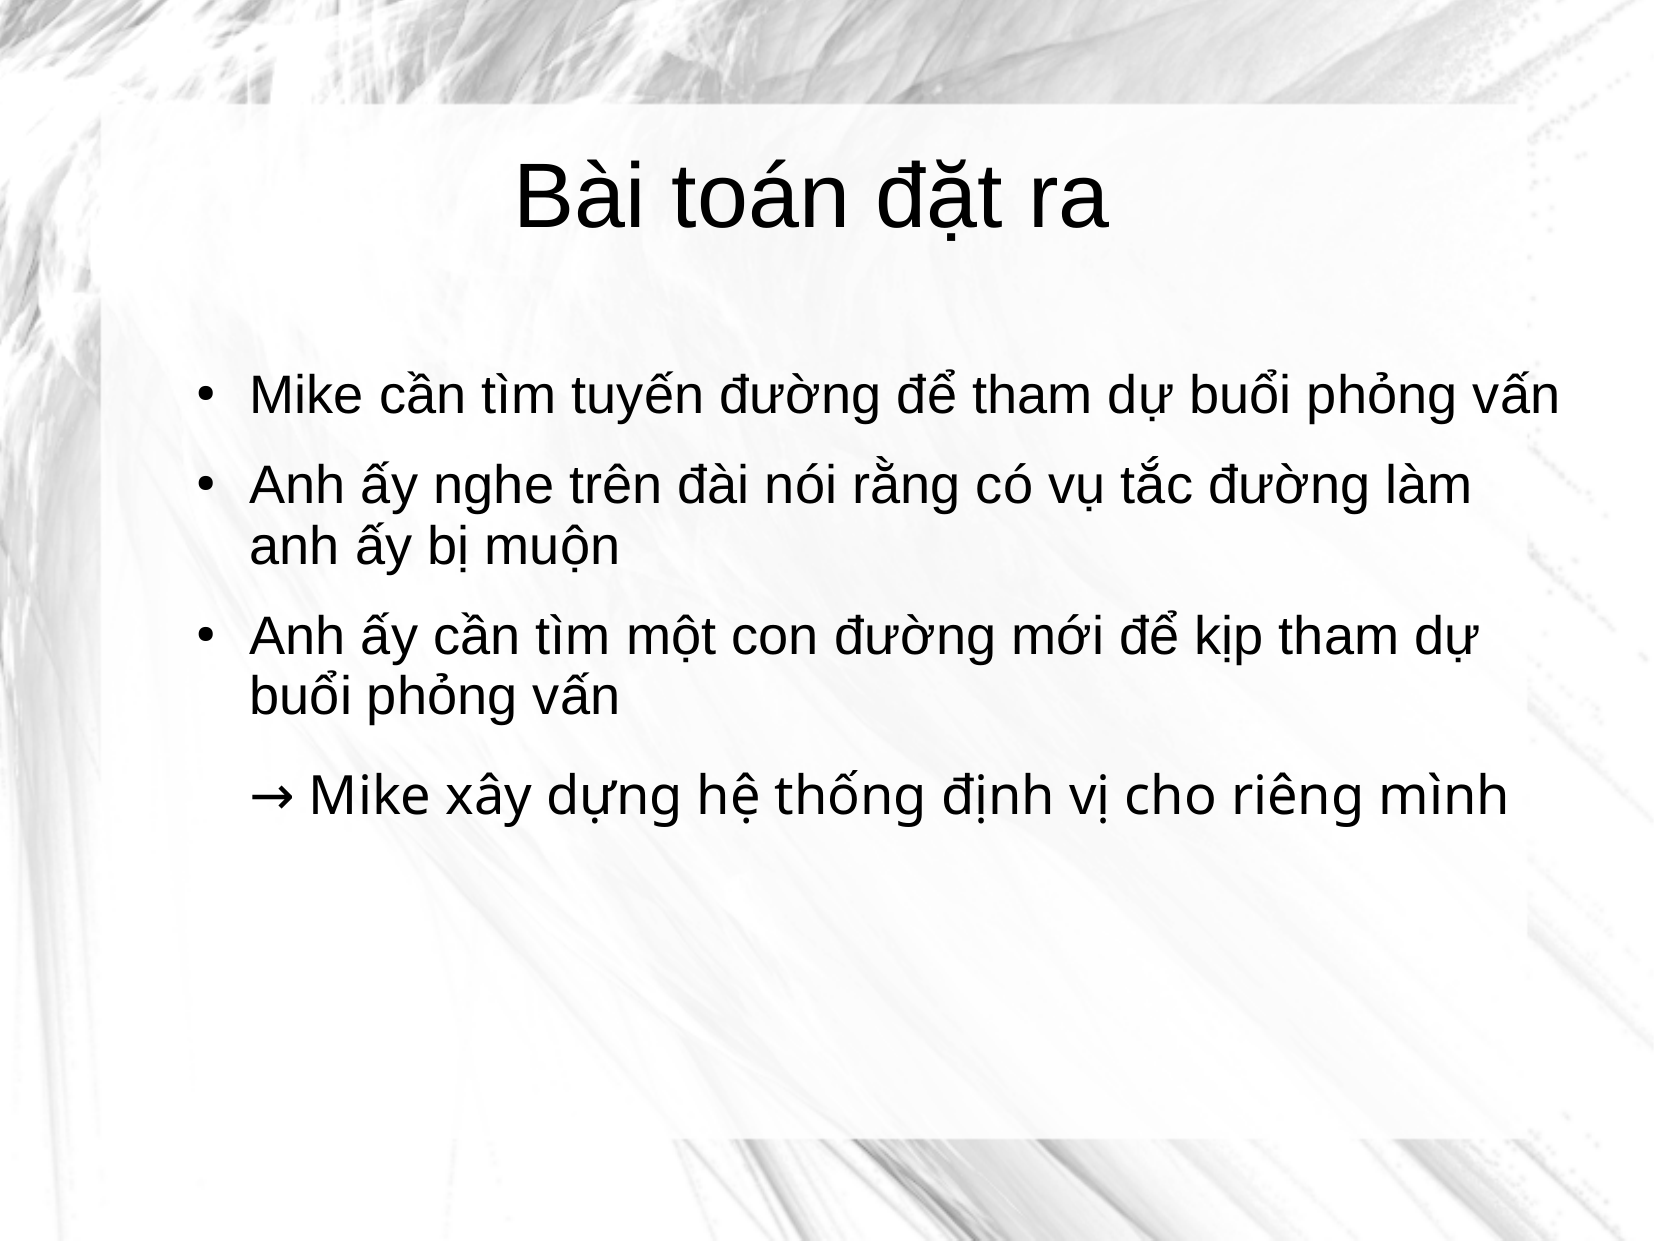

# Bài toán đặt ra
Mike cần tìm tuyến đường để tham dự buổi phỏng vấn
Anh ấy nghe trên đài nói rằng có vụ tắc đường làm anh ấy bị muộn
Anh ấy cần tìm một con đường mới để kịp tham dự buổi phỏng vấn
→ Mike xây dựng hệ thống định vị cho riêng mình